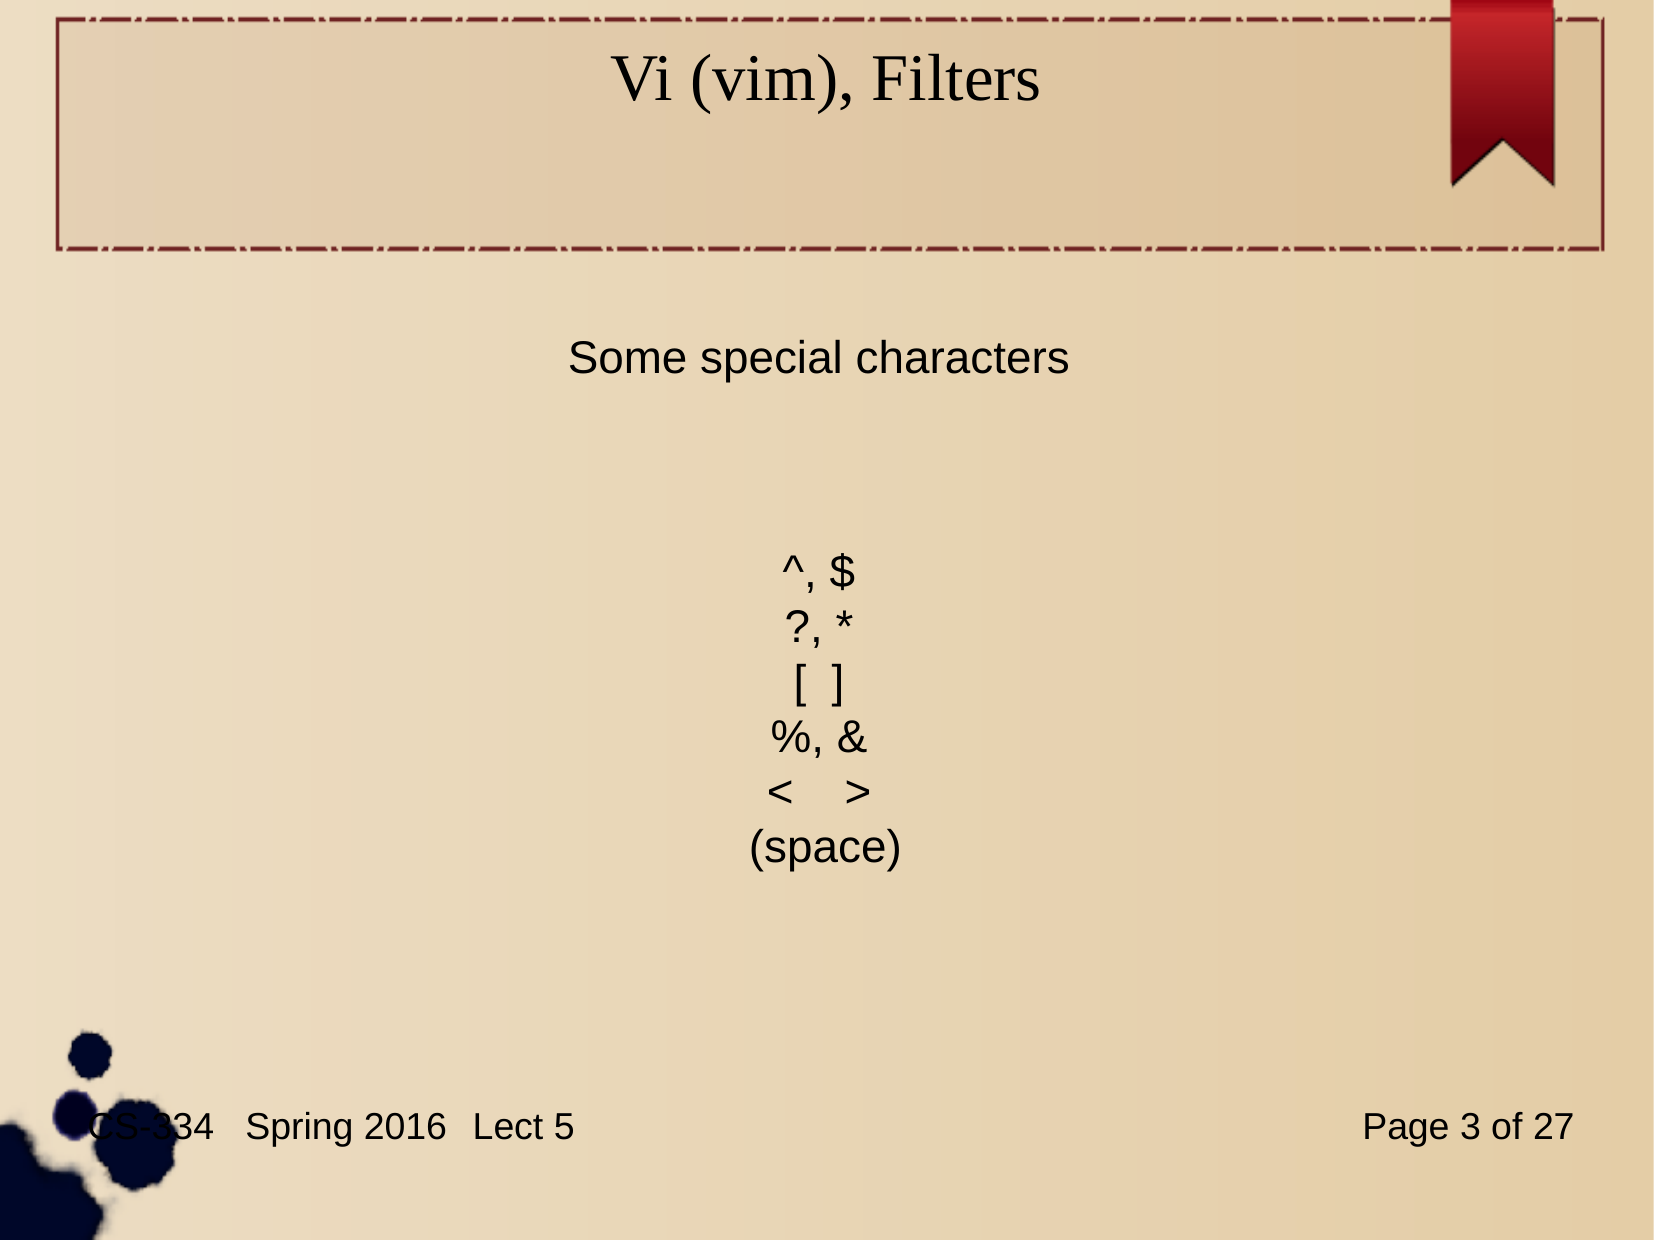

Vi (vim), Filters
Some special characters
^, $
?, *
[ ]
%, &
< >
 (space)
CS-334 Spring 2016	 Lect 5											Page of 27